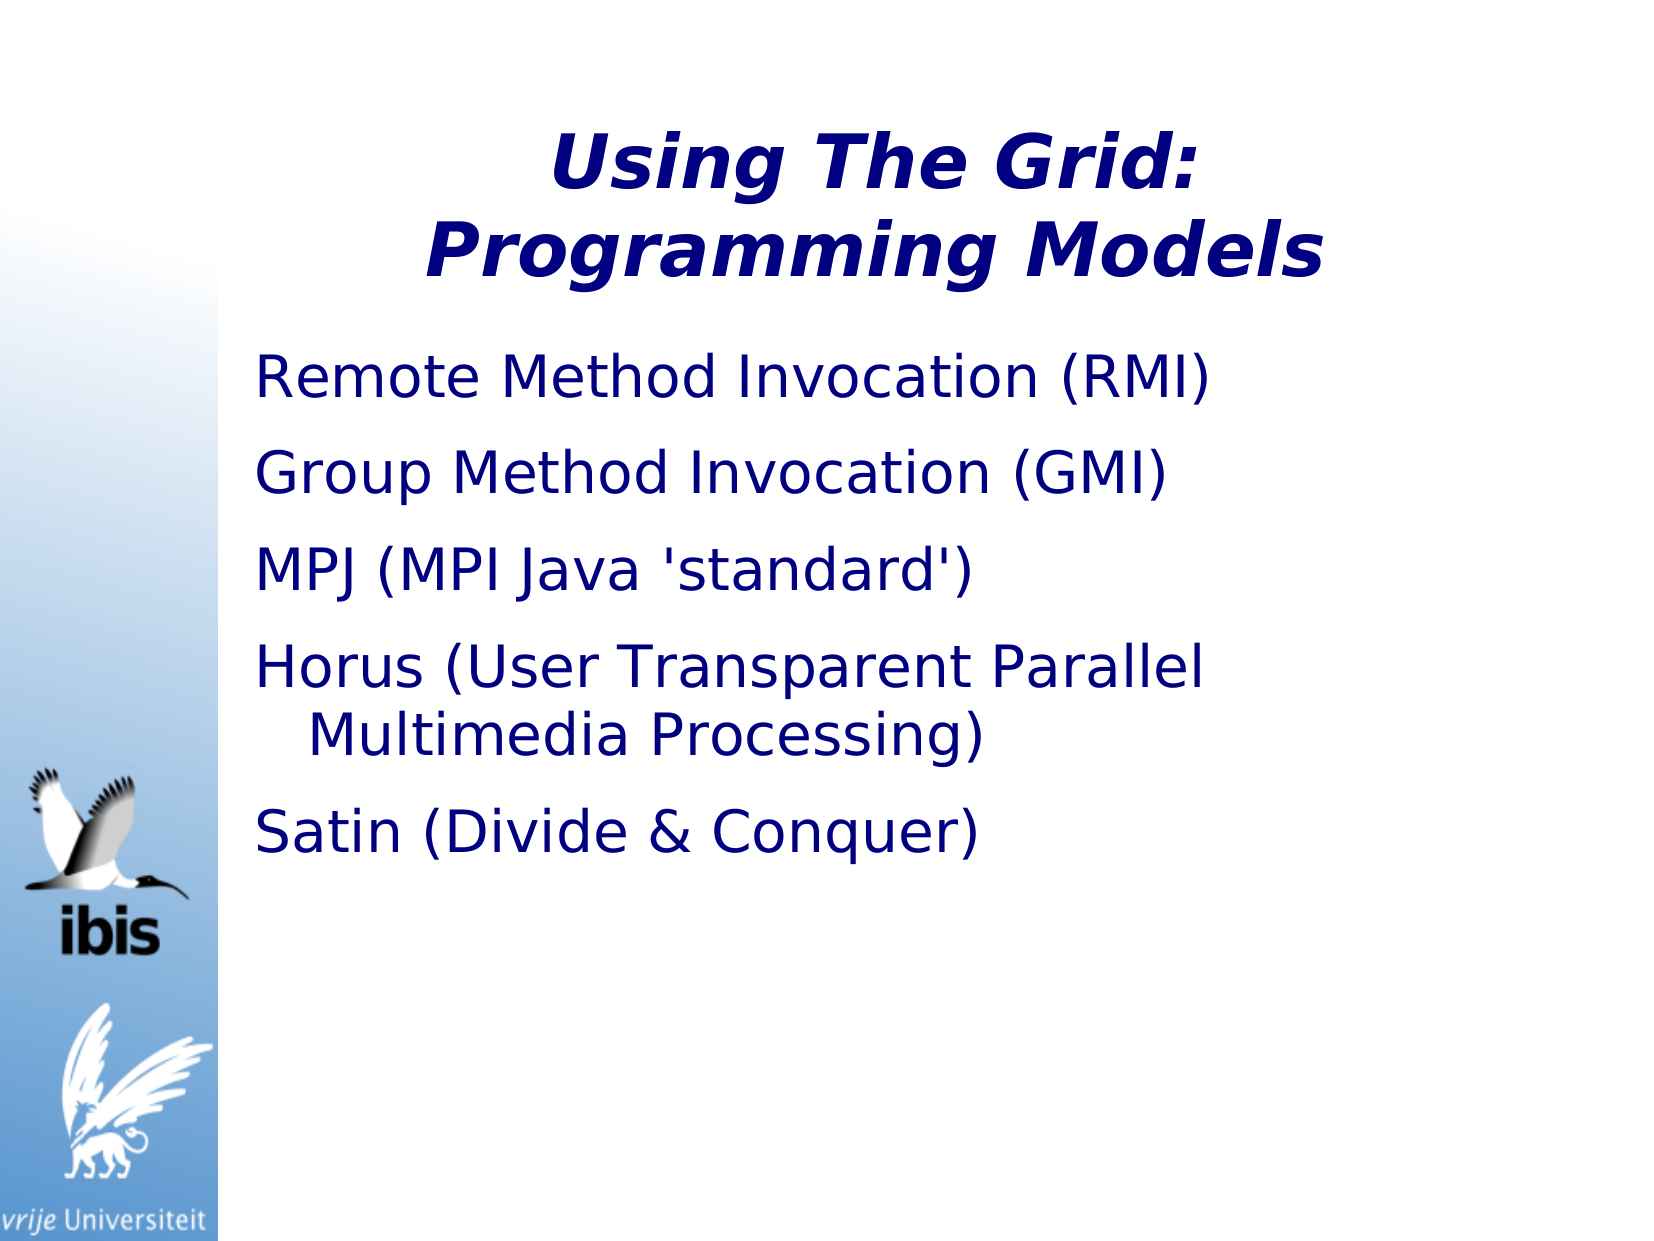

# Using The Grid: Programming Models
Remote Method Invocation (RMI)
Group Method Invocation (GMI)
MPJ (MPI Java 'standard')
Horus (User Transparent Parallel Multimedia Processing)
Satin (Divide & Conquer)